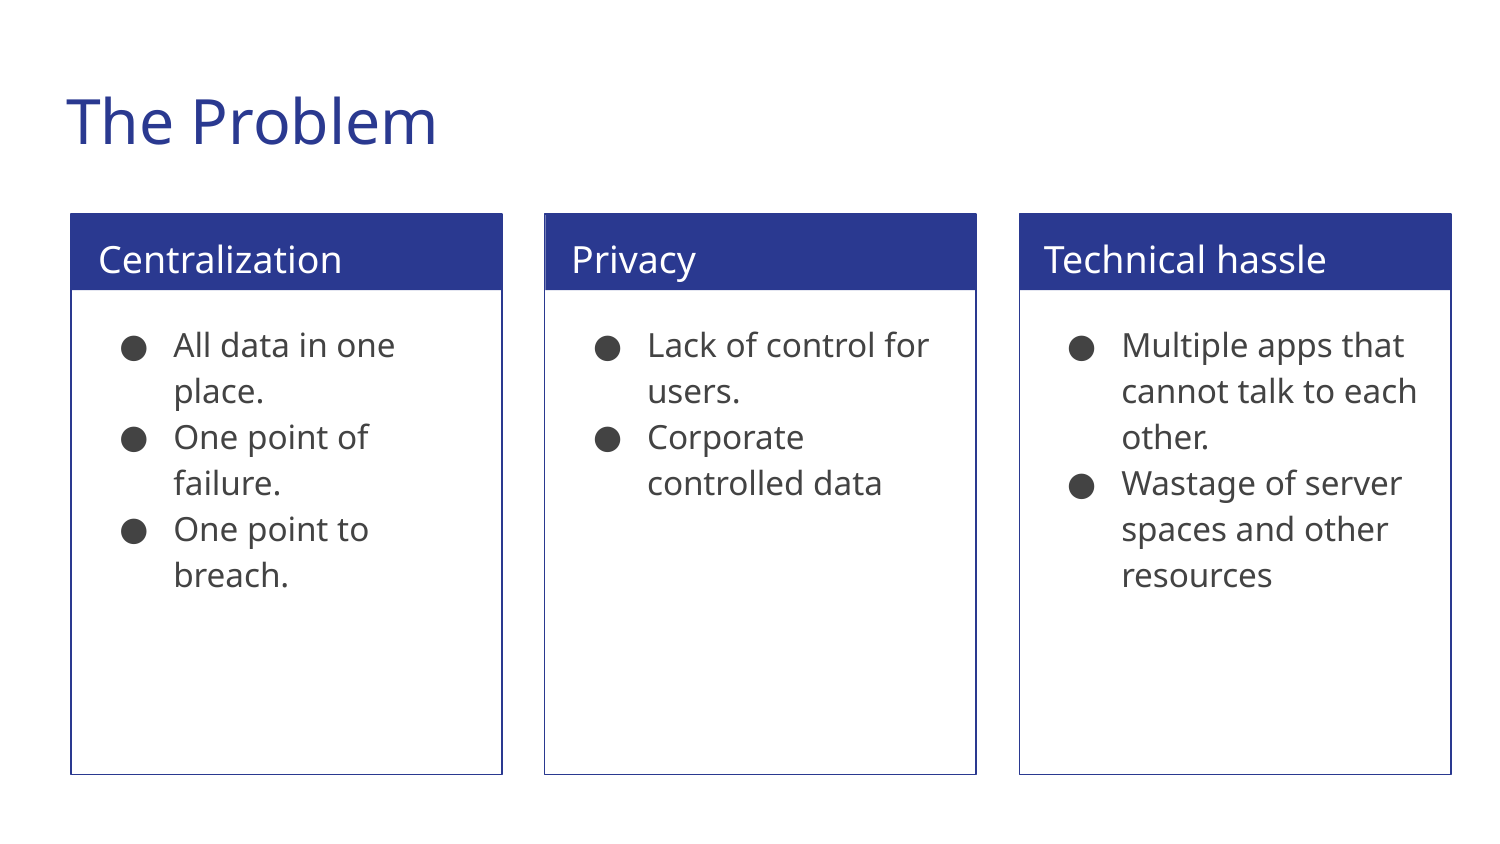

# The Problem
Centralization
Privacy
Technical hassle
All data in one place.
One point of failure.
One point to breach.
Lack of control for users.
Corporate controlled data
Multiple apps that cannot talk to each other.
Wastage of server spaces and other resources